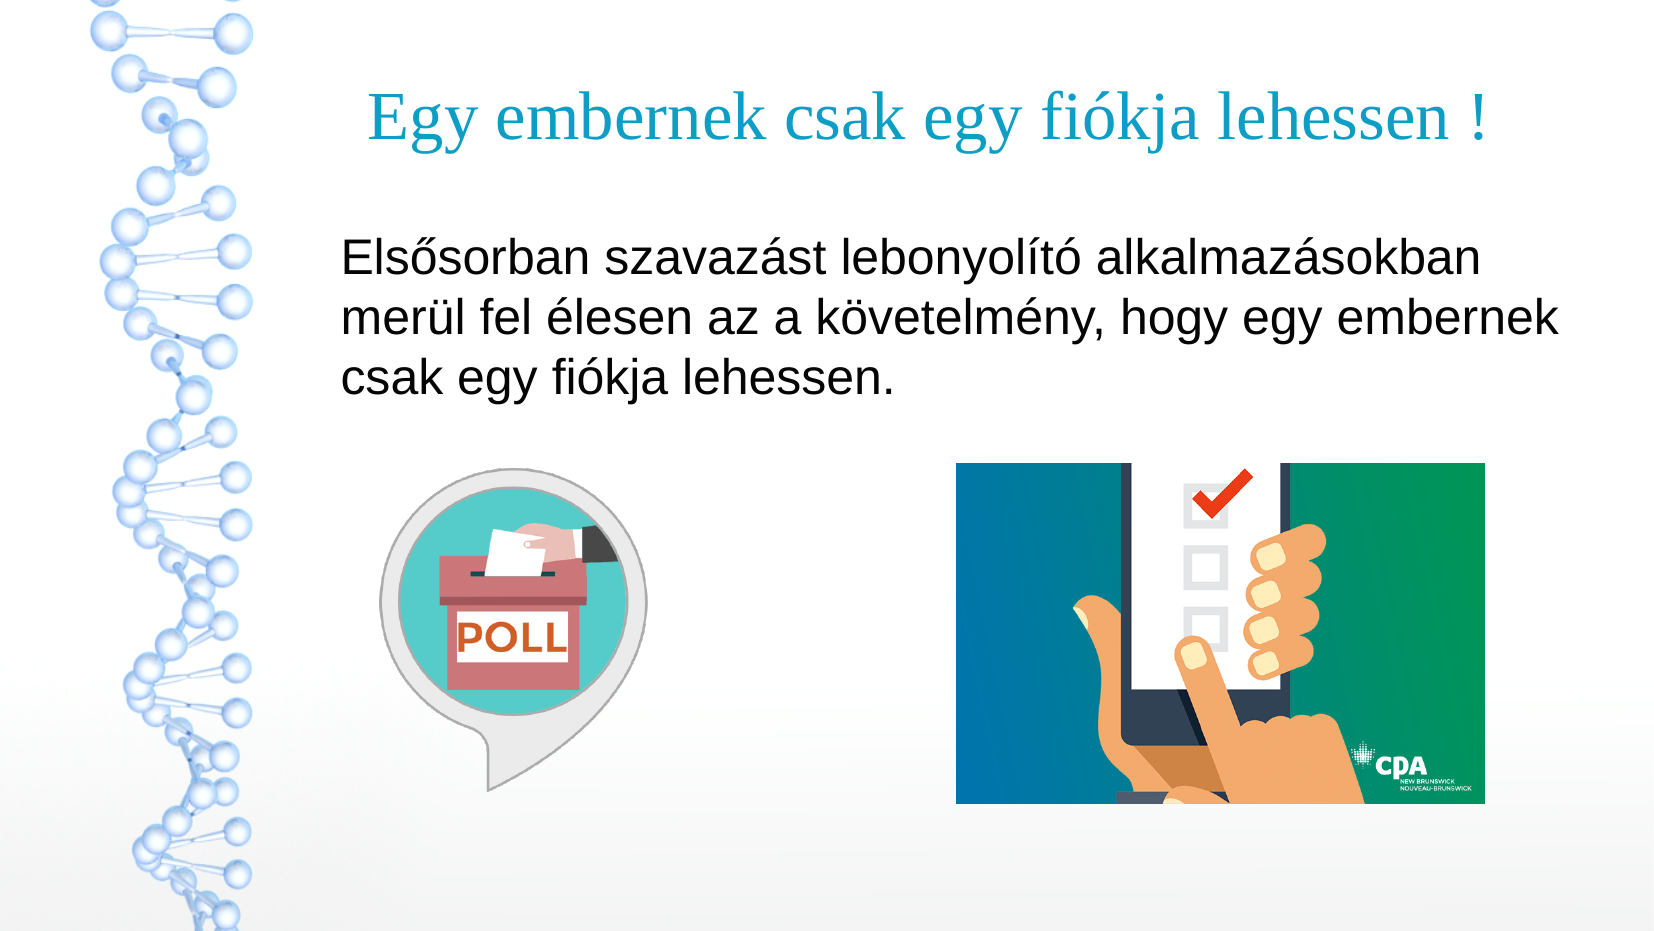

Egy embernek csak egy fiókja lehessen !
Elsősorban szavazást lebonyolító alkalmazásokban merül fel élesen az a követelmény, hogy egy embernek
csak egy fiókja lehessen.